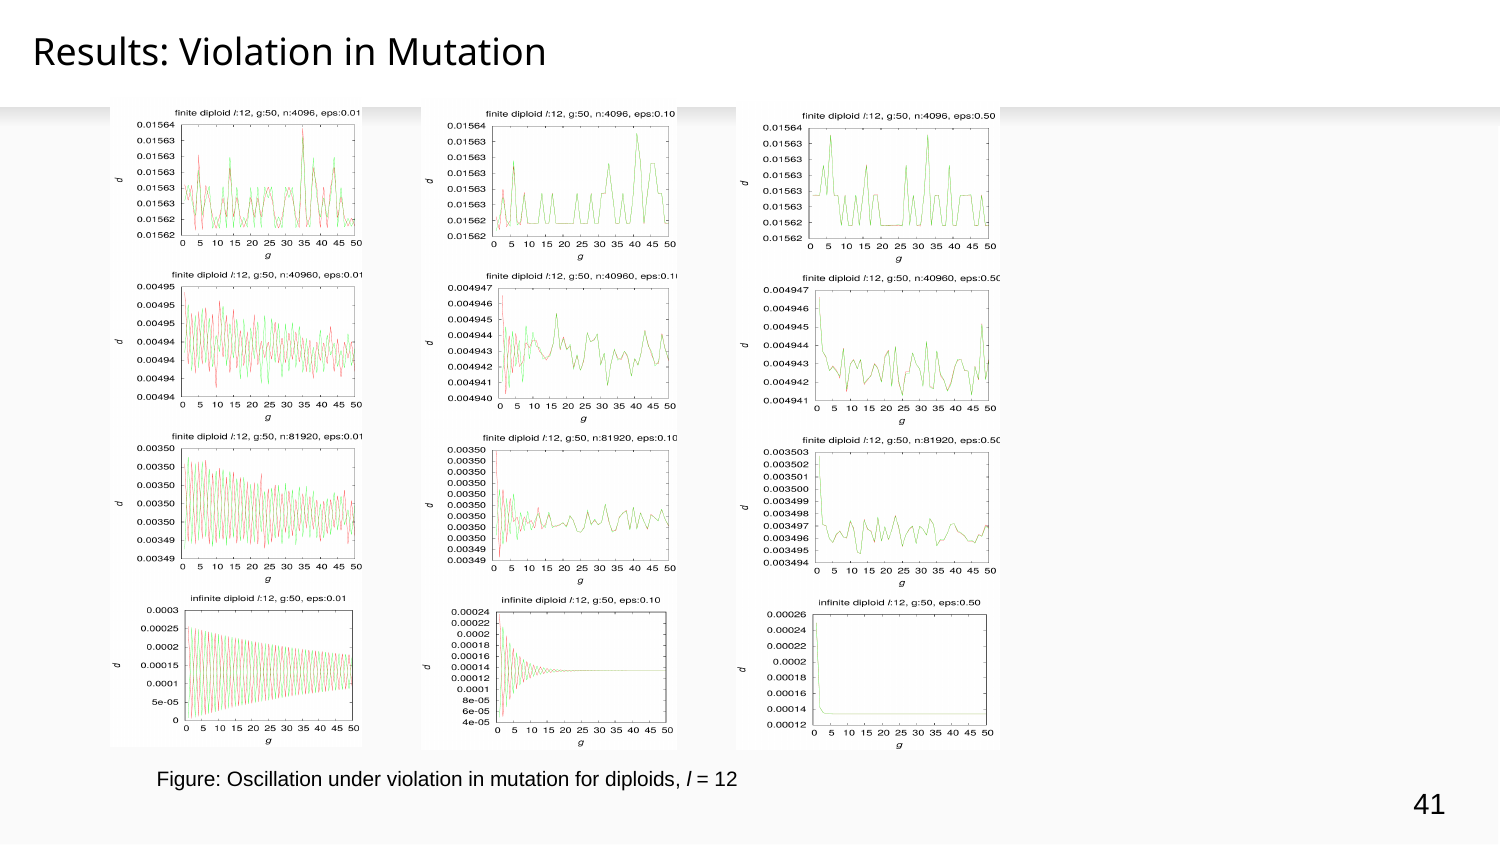

# Results: Violation in Mutation
Figure: Oscillation under violation in mutation for diploids, l = 12
41